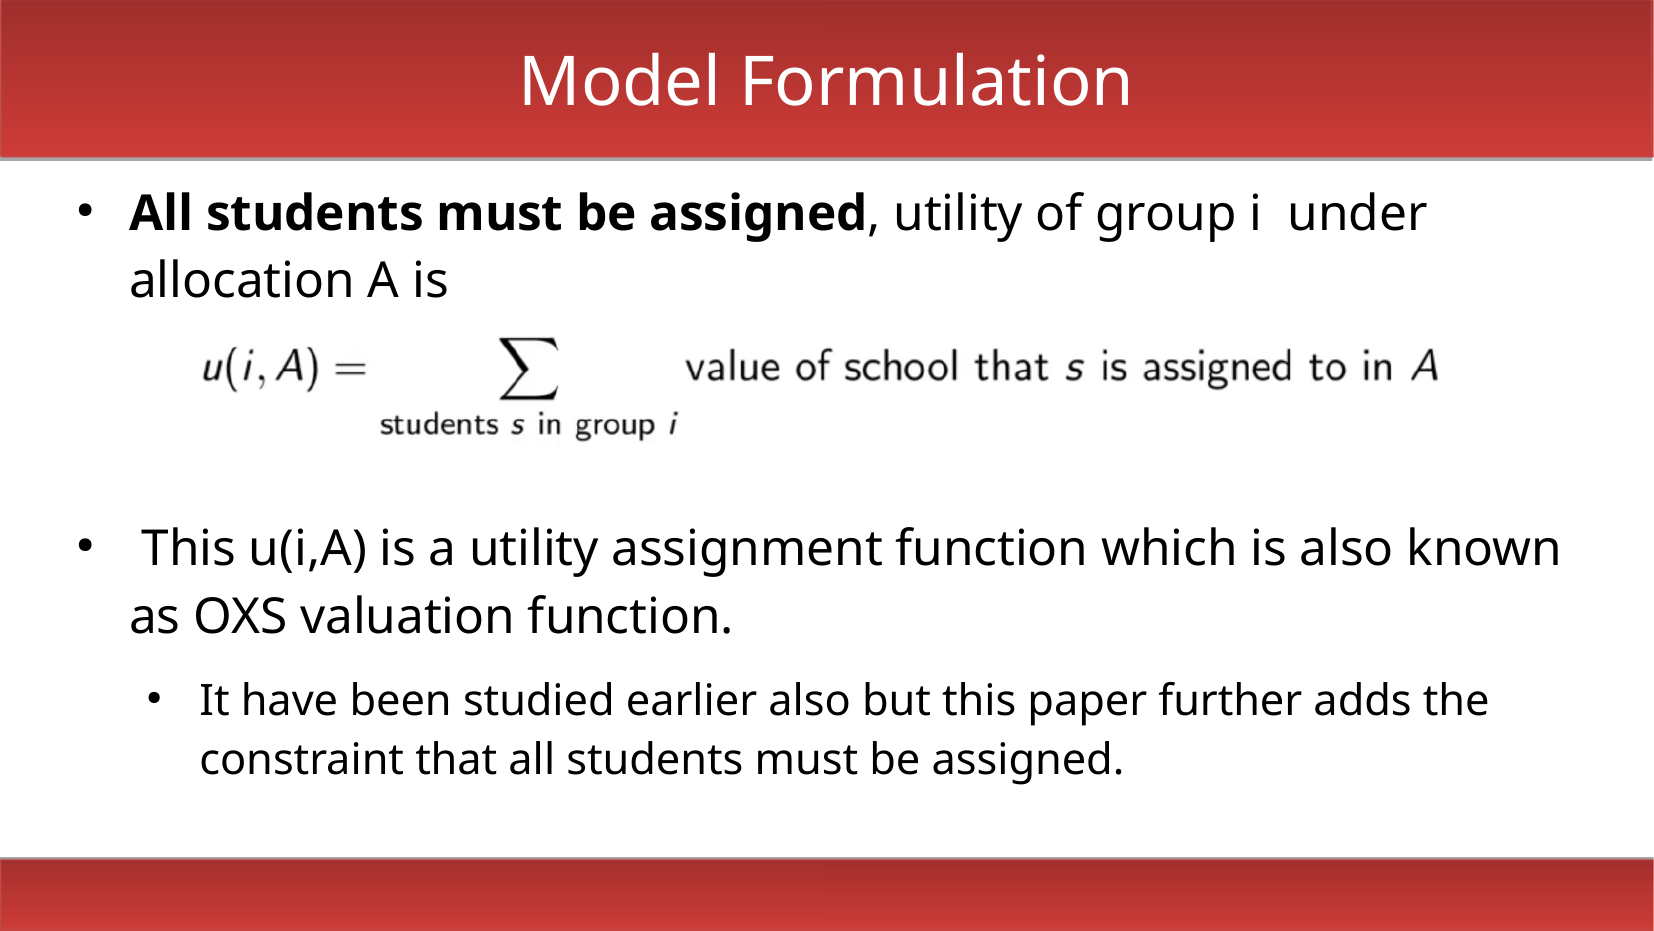

# Model Formulation
All students must be assigned, utility of group ii under allocation A is
 This u(i,A) is a utility assignment function which is also known as OXS valuation function.
It have been studied earlier also but this paper further adds the constraint that all students must be assigned.